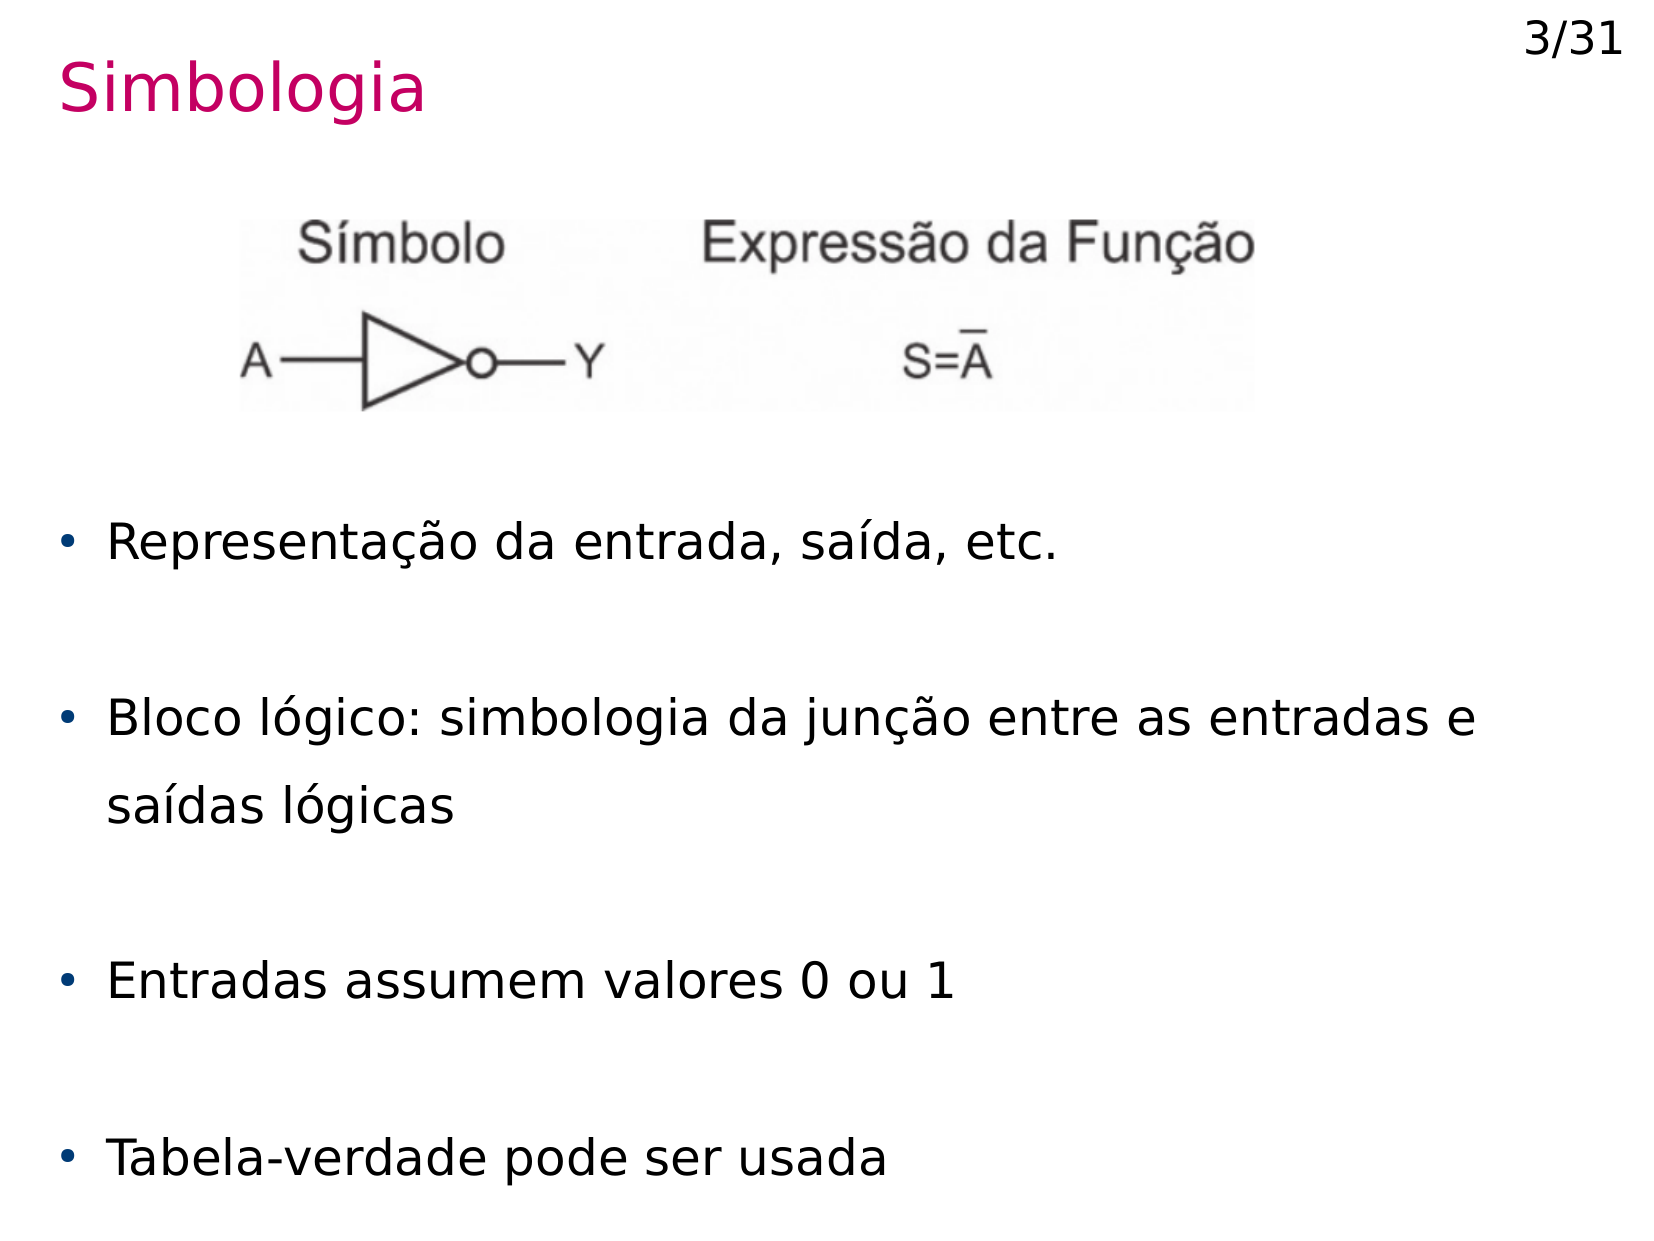

3
# Simbologia
Representação da entrada, saída, etc.
Bloco lógico: simbologia da junção entre as entradas e saídas lógicas
Entradas assumem valores 0 ou 1
Tabela-verdade pode ser usada